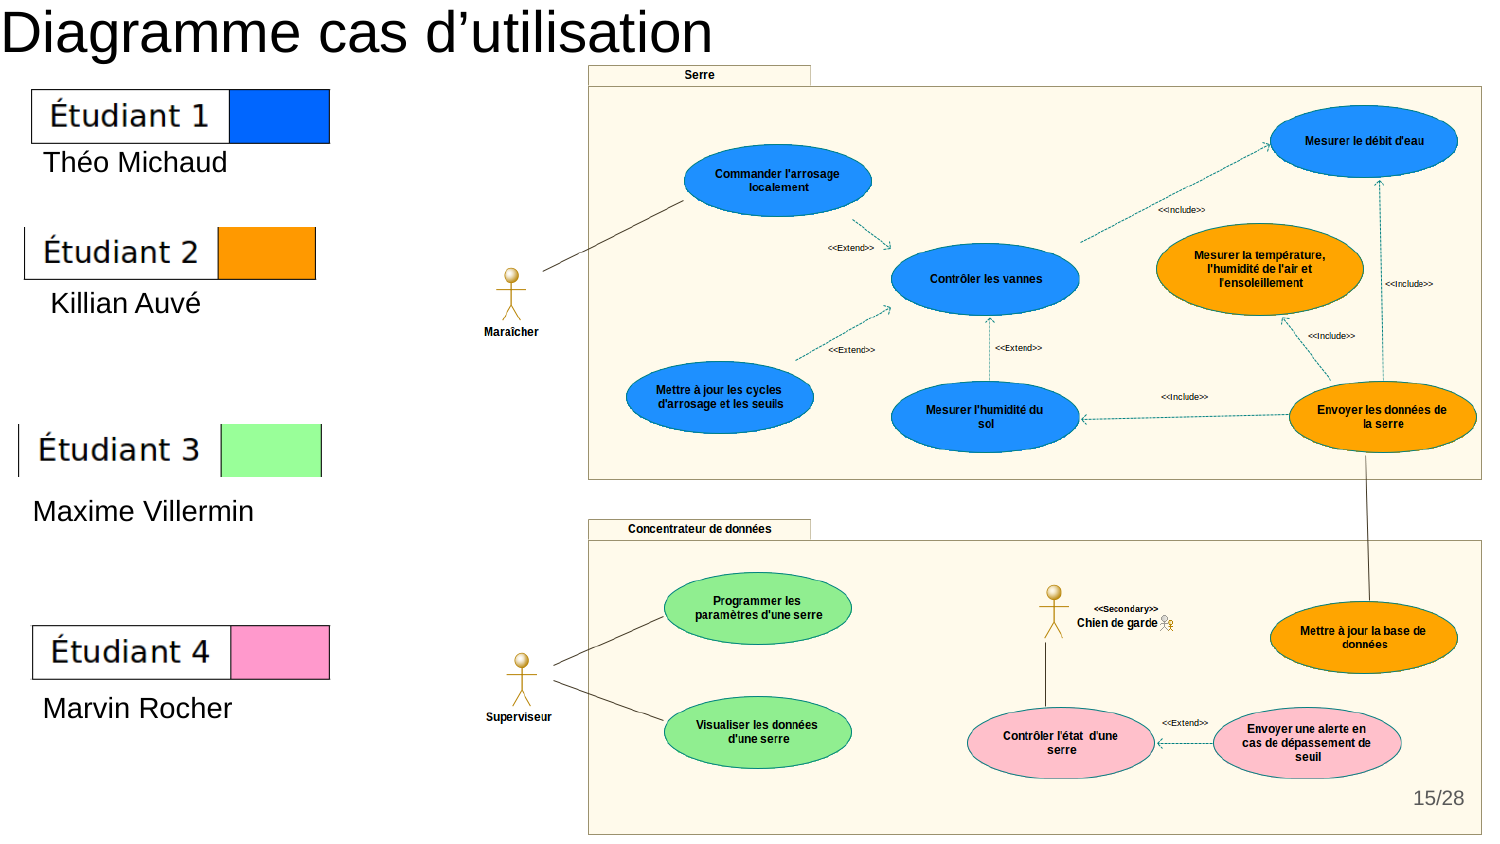

Diagramme cas d’utilisation
Théo Michaud
Killian Auvé
Maxime Villermin
Marvin Rocher